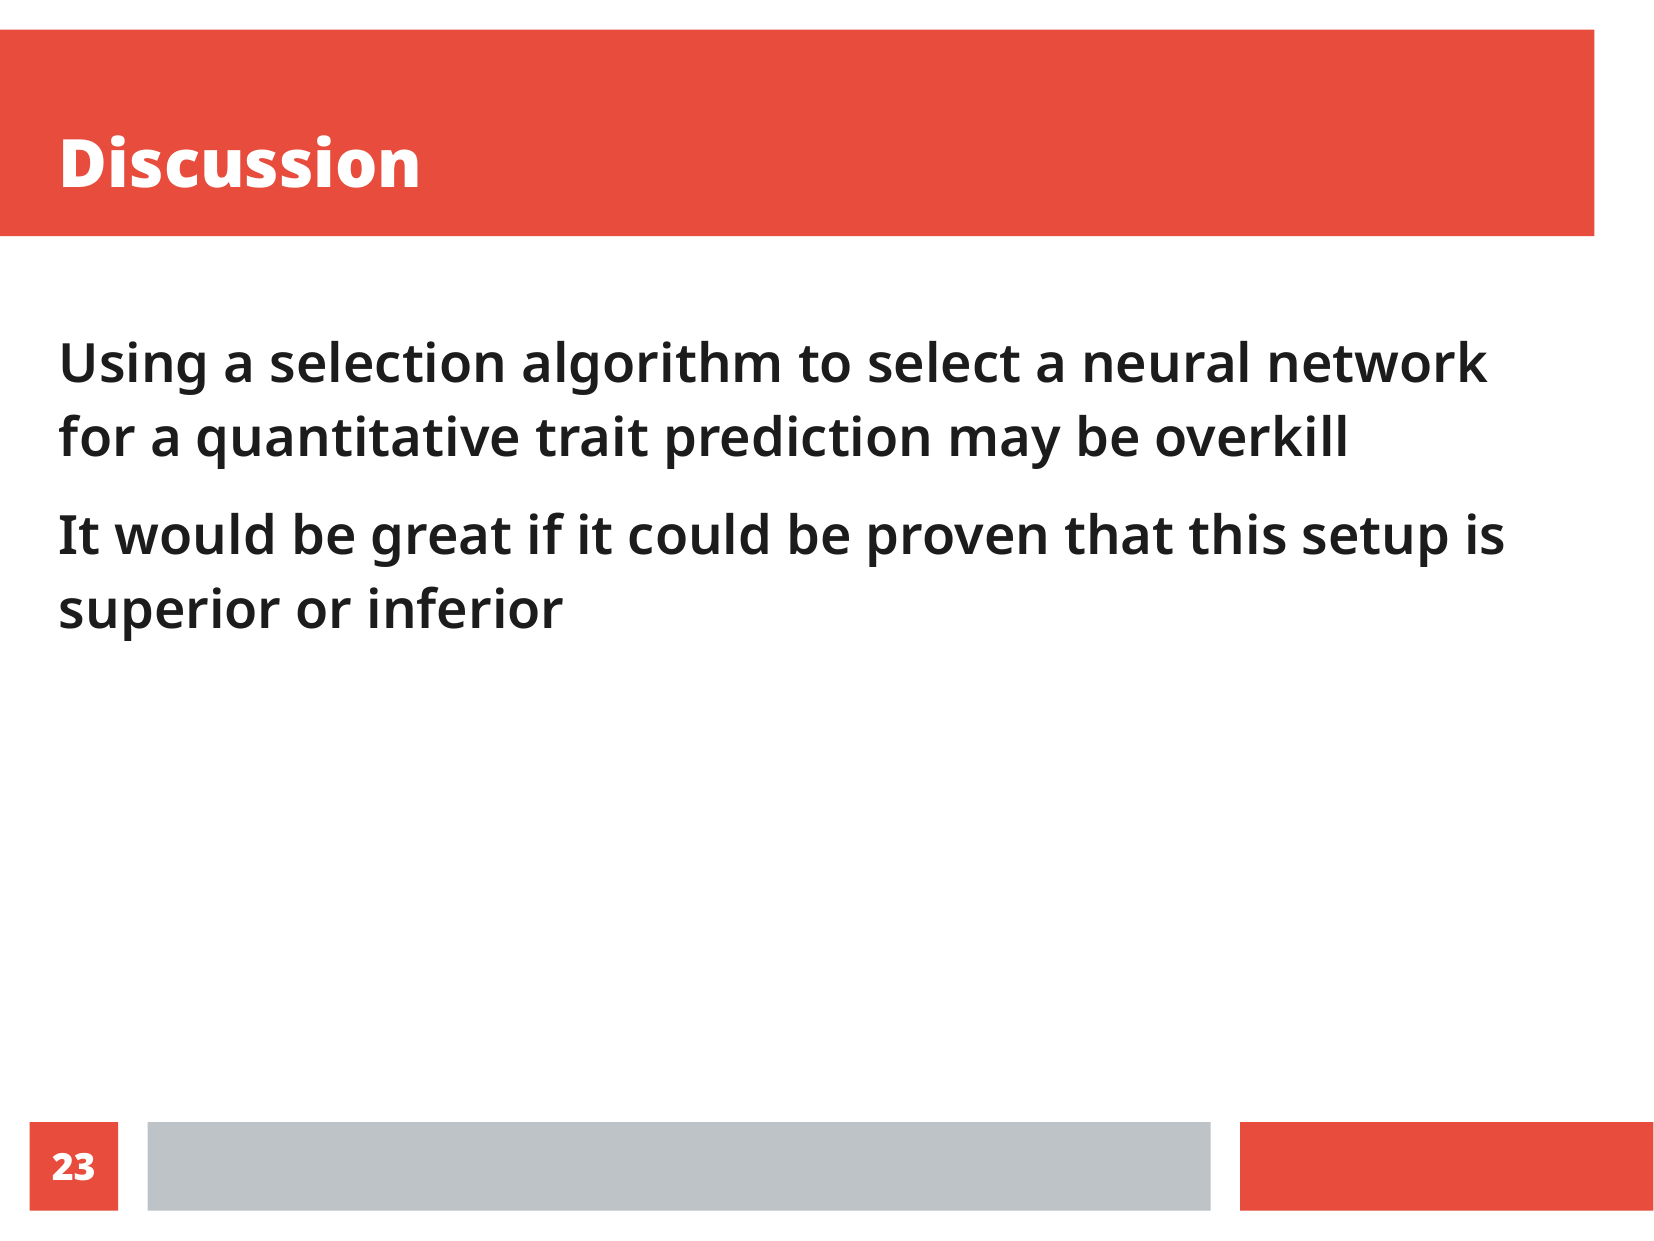

# Discussion
Using a selection algorithm to select a neural network for a quantitative trait prediction may be overkill
It would be great if it could be proven that this setup is superior or inferior
23